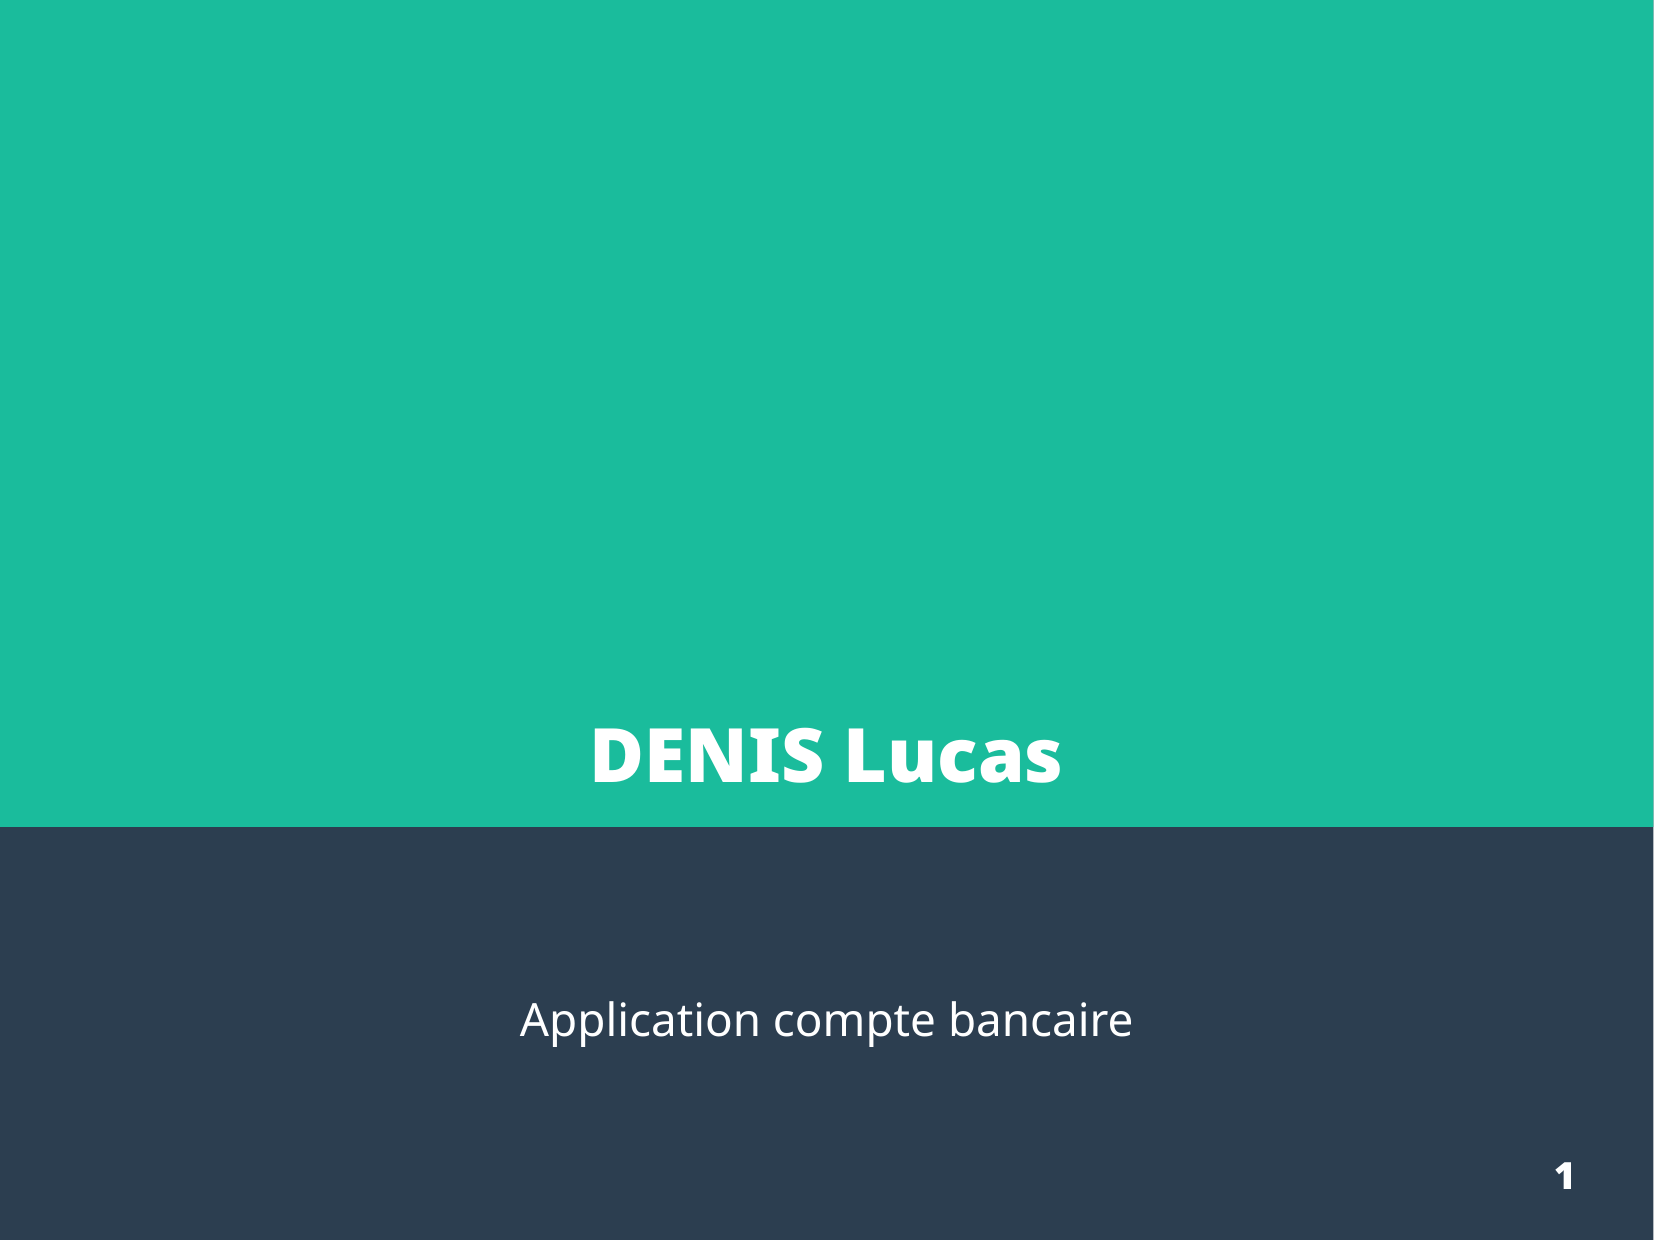

# DENIS Lucas
Application compte bancaire
1